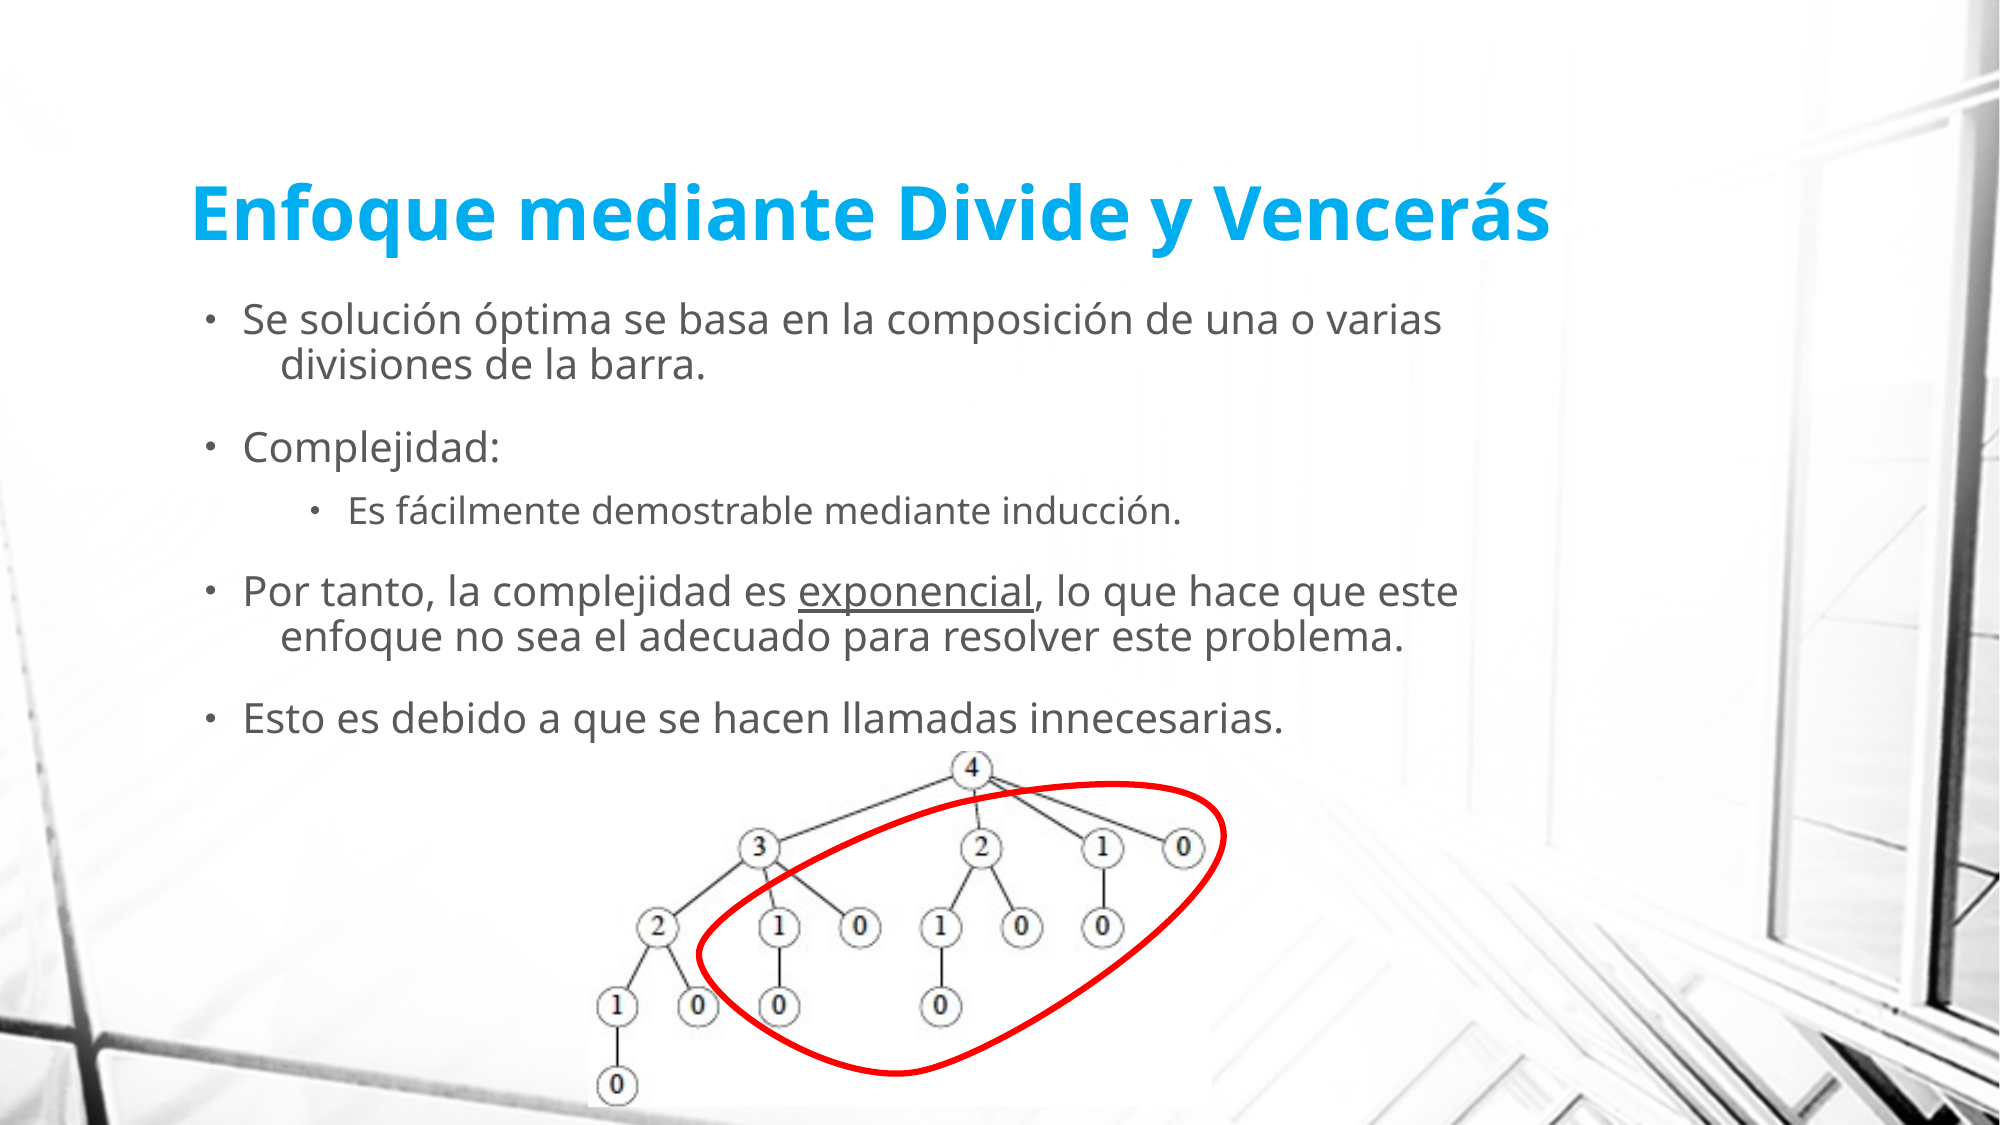

# Enfoque mediante Divide y Vencerás
Se solución óptima se basa en la composición de una o varias divisiones de la barra.
Complejidad:
Es fácilmente demostrable mediante inducción.
Por tanto, la complejidad es exponencial, lo que hace que este enfoque no sea el adecuado para resolver este problema.
Esto es debido a que se hacen llamadas innecesarias.